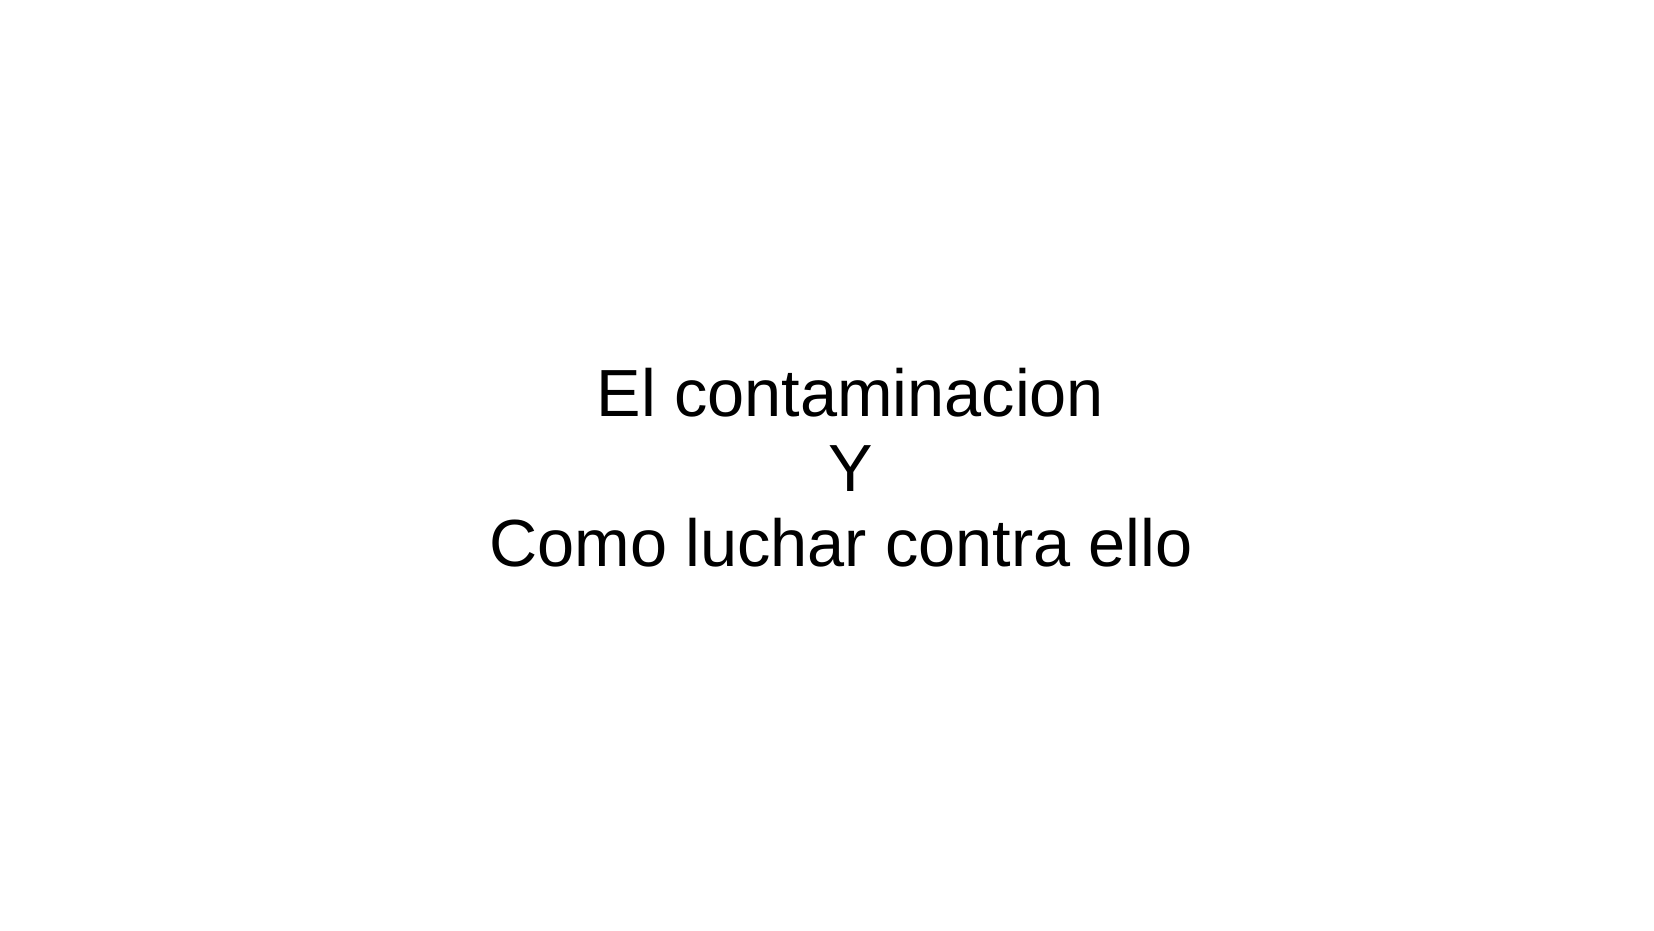

# El contaminacion
Y
Como luchar contra ello